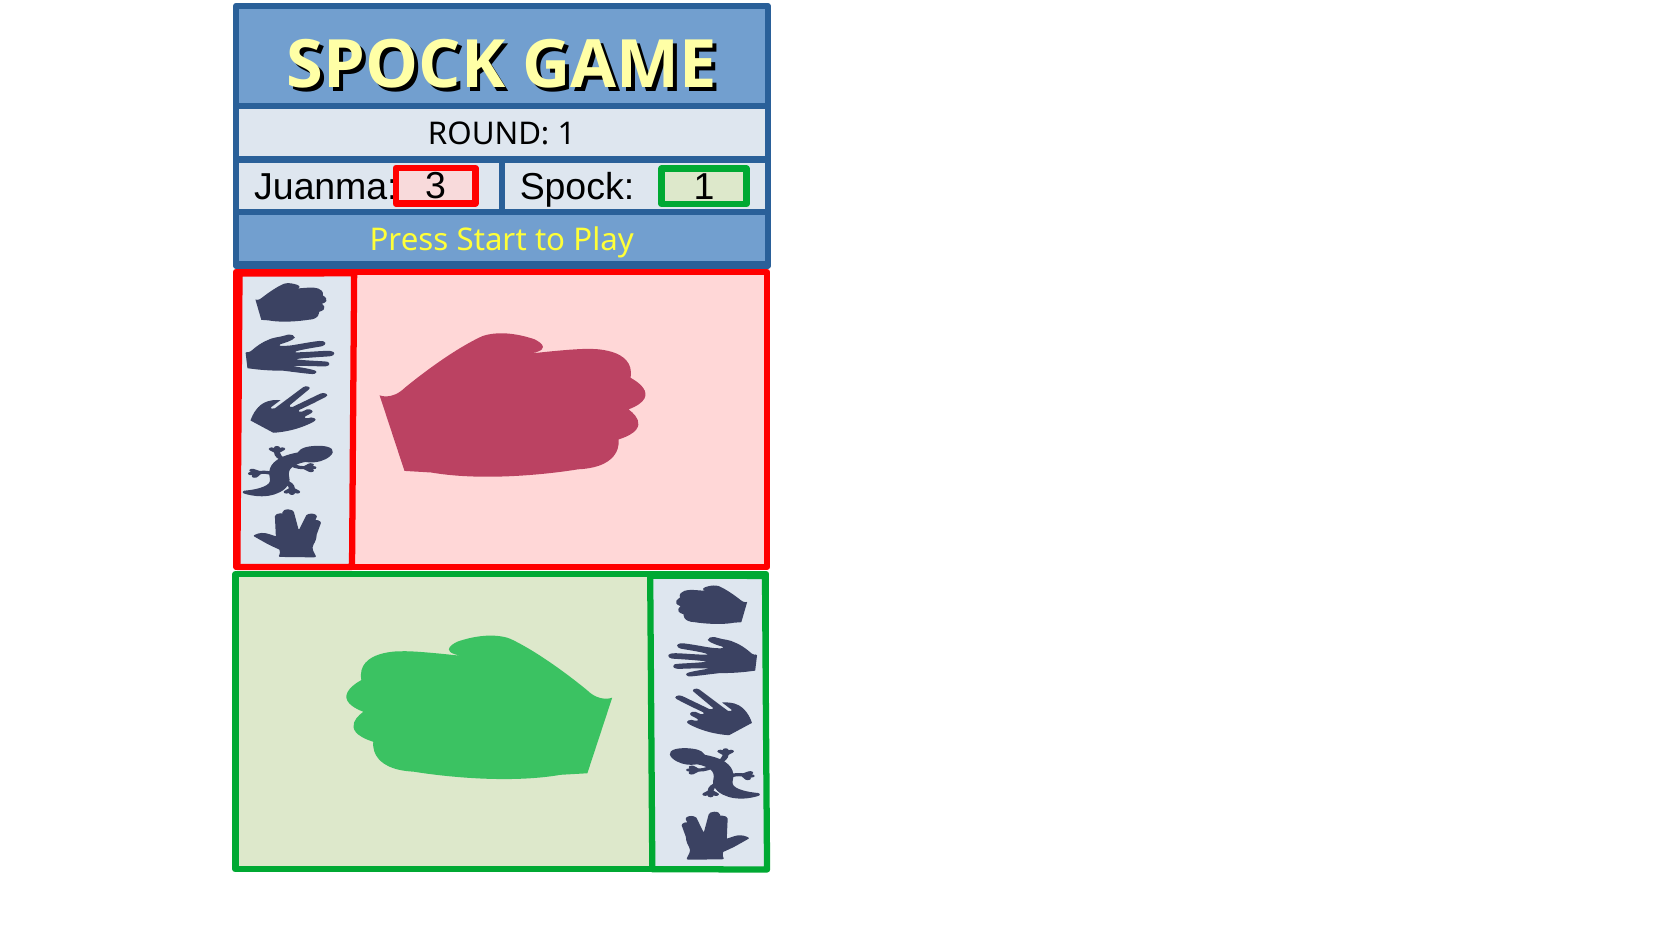

SPOCK GAME
ROUND: 1
Juanma:
3
Spock:
1
Press Start to Play
a
a